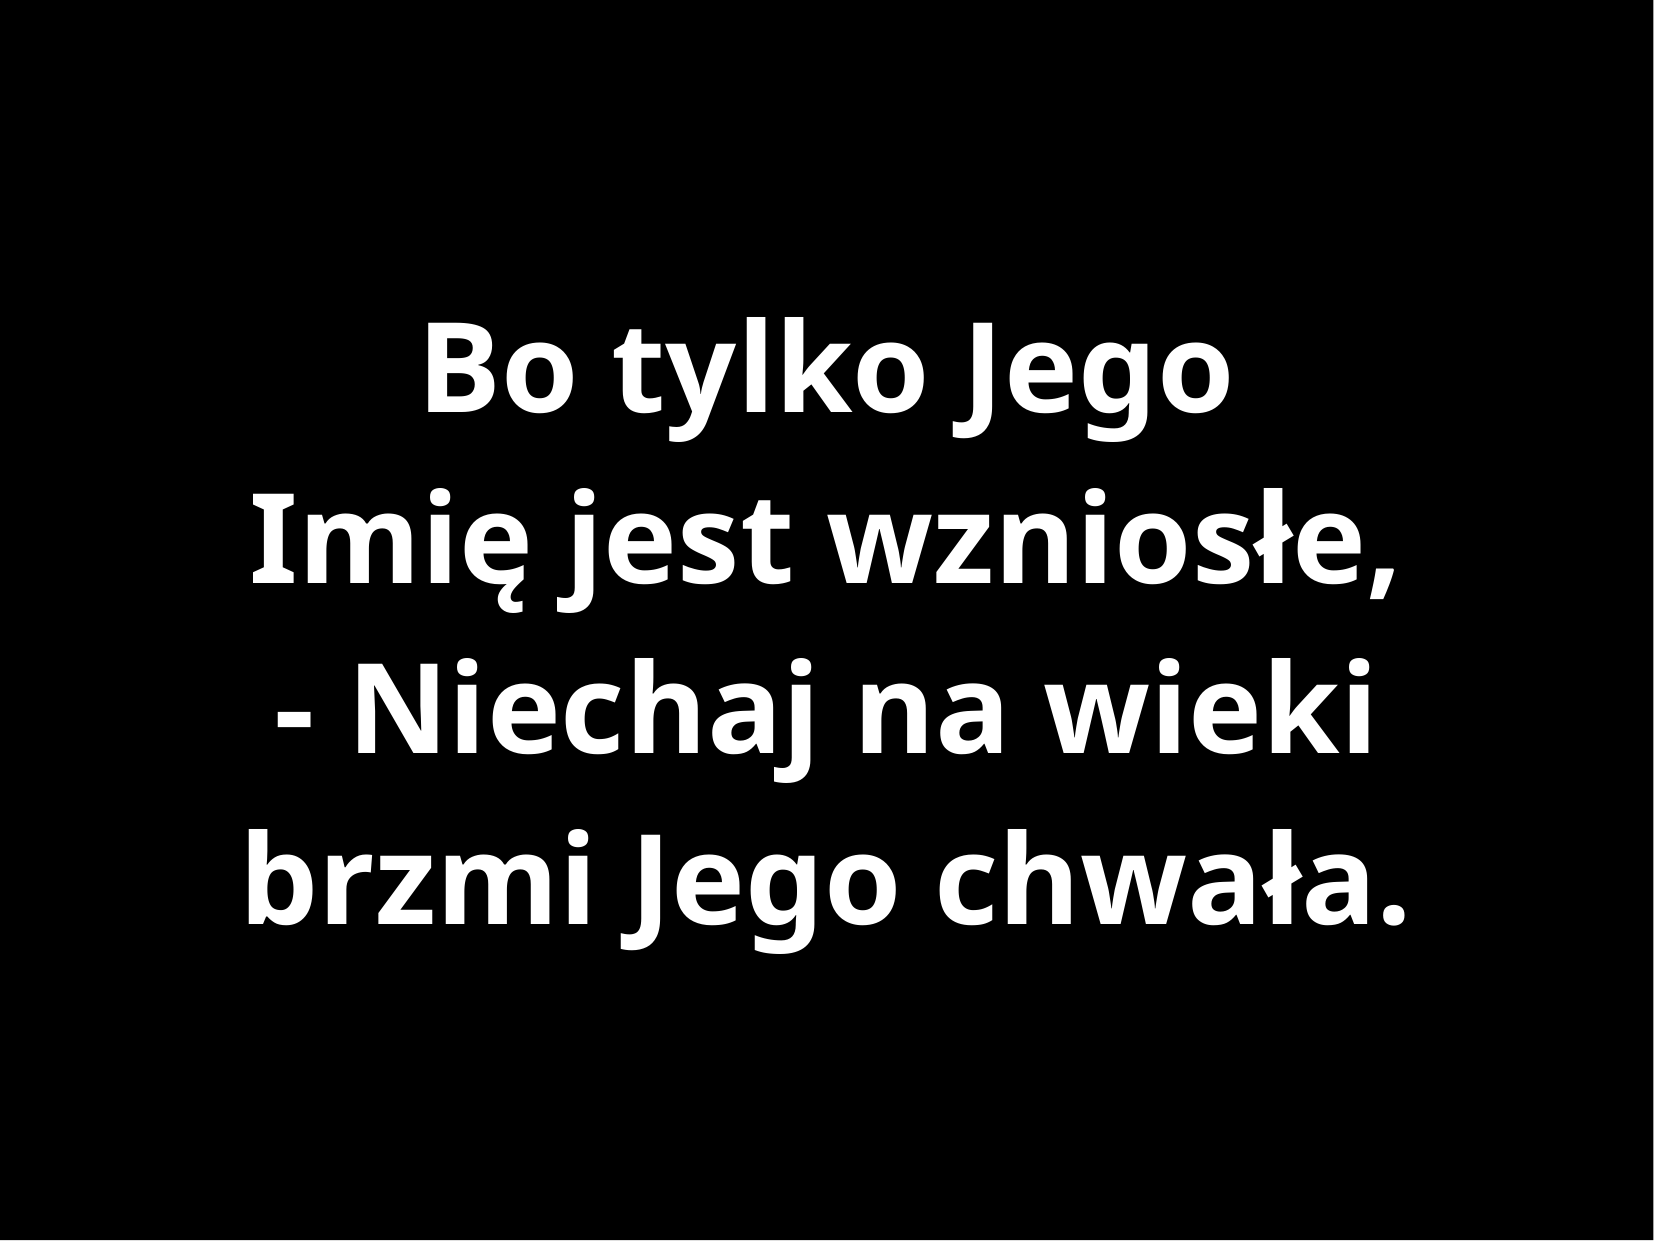

# Bo tylko Jego Imię jest wzniosłe, - Niechaj na wieki brzmi Jego chwała.